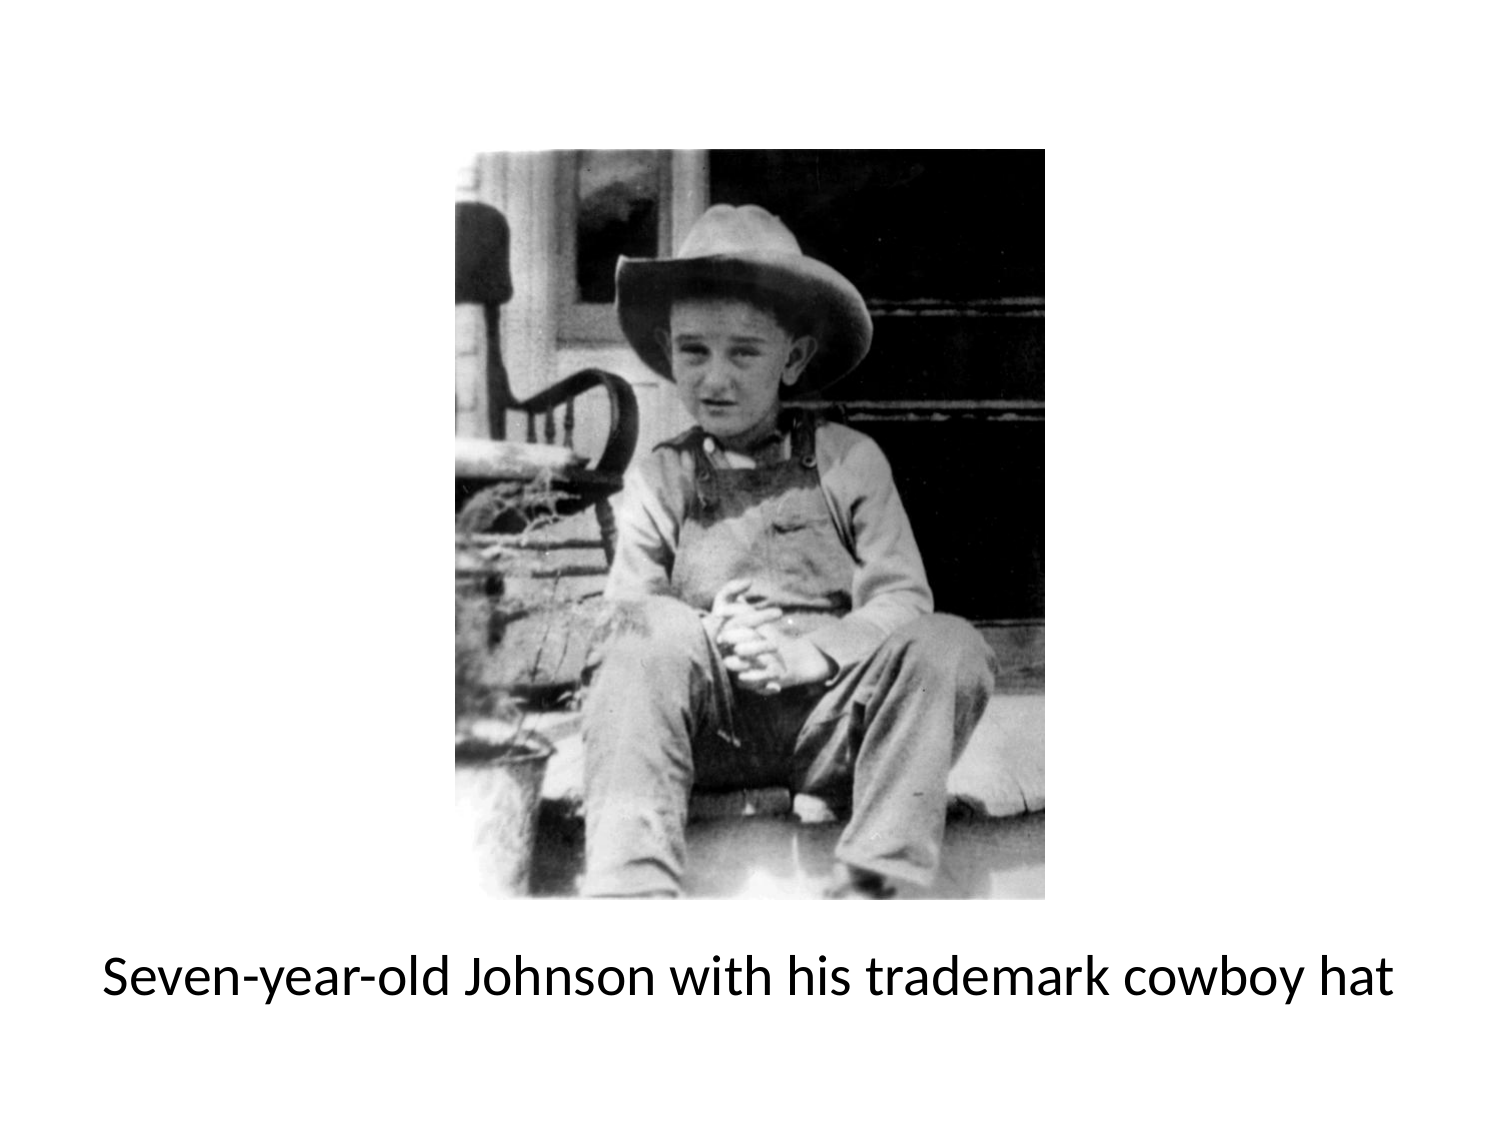

Seven-year-old Johnson with his trademark cowboy hat